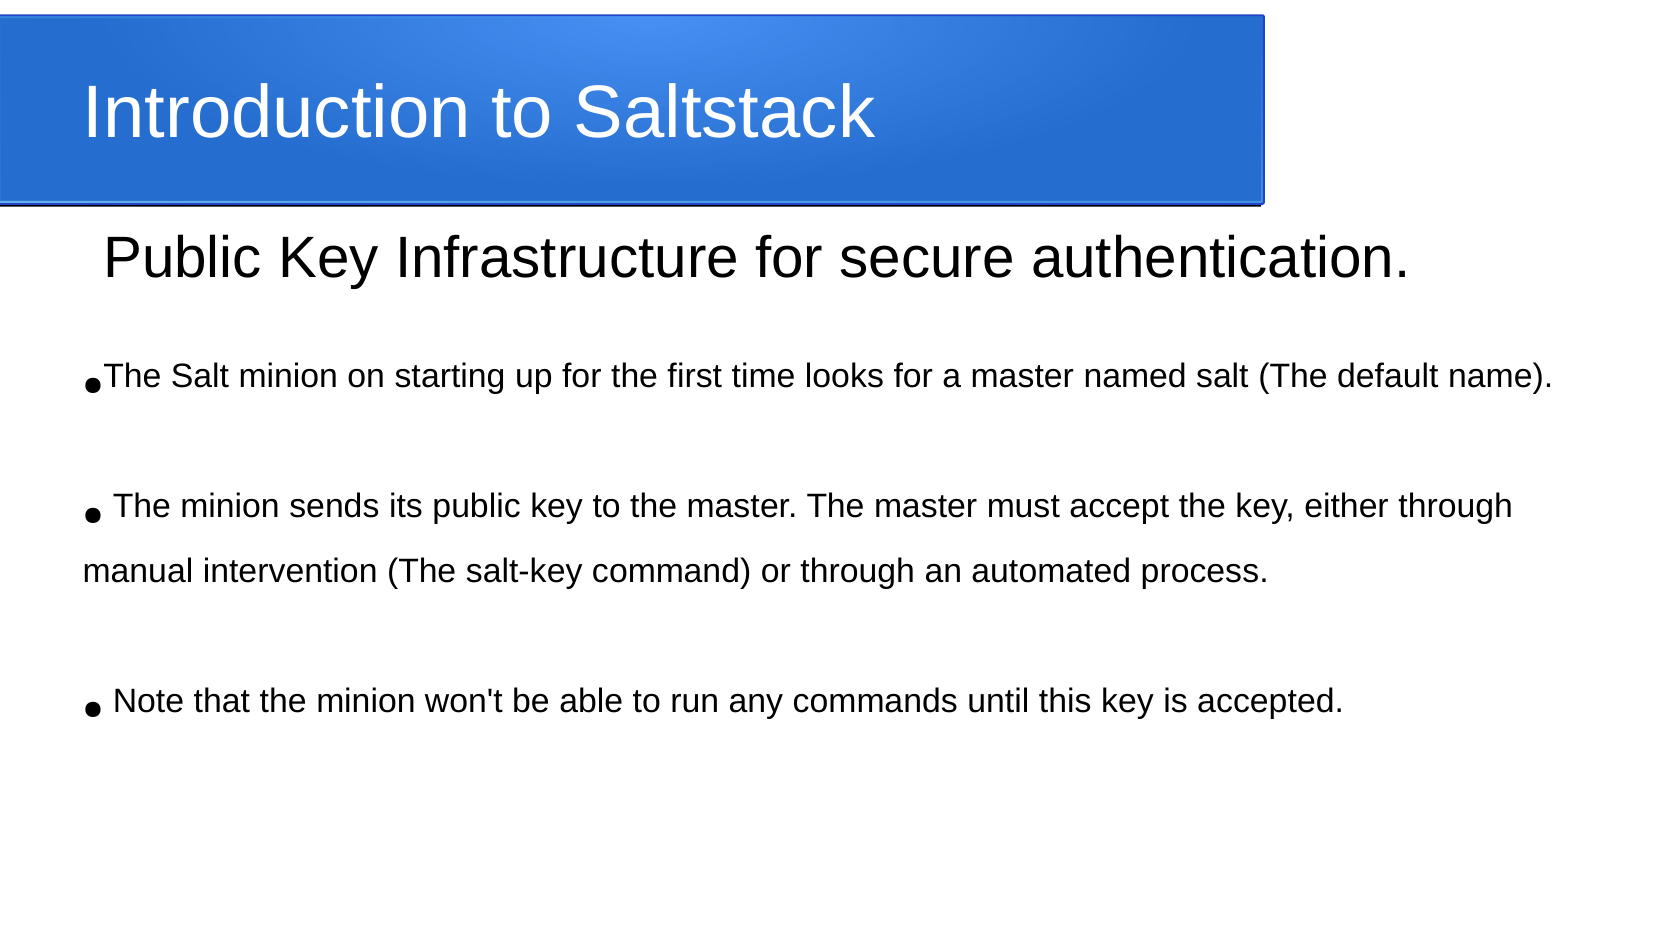

# Introduction to Saltstack
Public Key Infrastructure for secure authentication.
The Salt minion on starting up for the first time looks for a master named salt (The default name).
 The minion sends its public key to the master. The master must accept the key, either through manual intervention (The salt-key command) or through an automated process.
 Note that the minion won't be able to run any commands until this key is accepted.